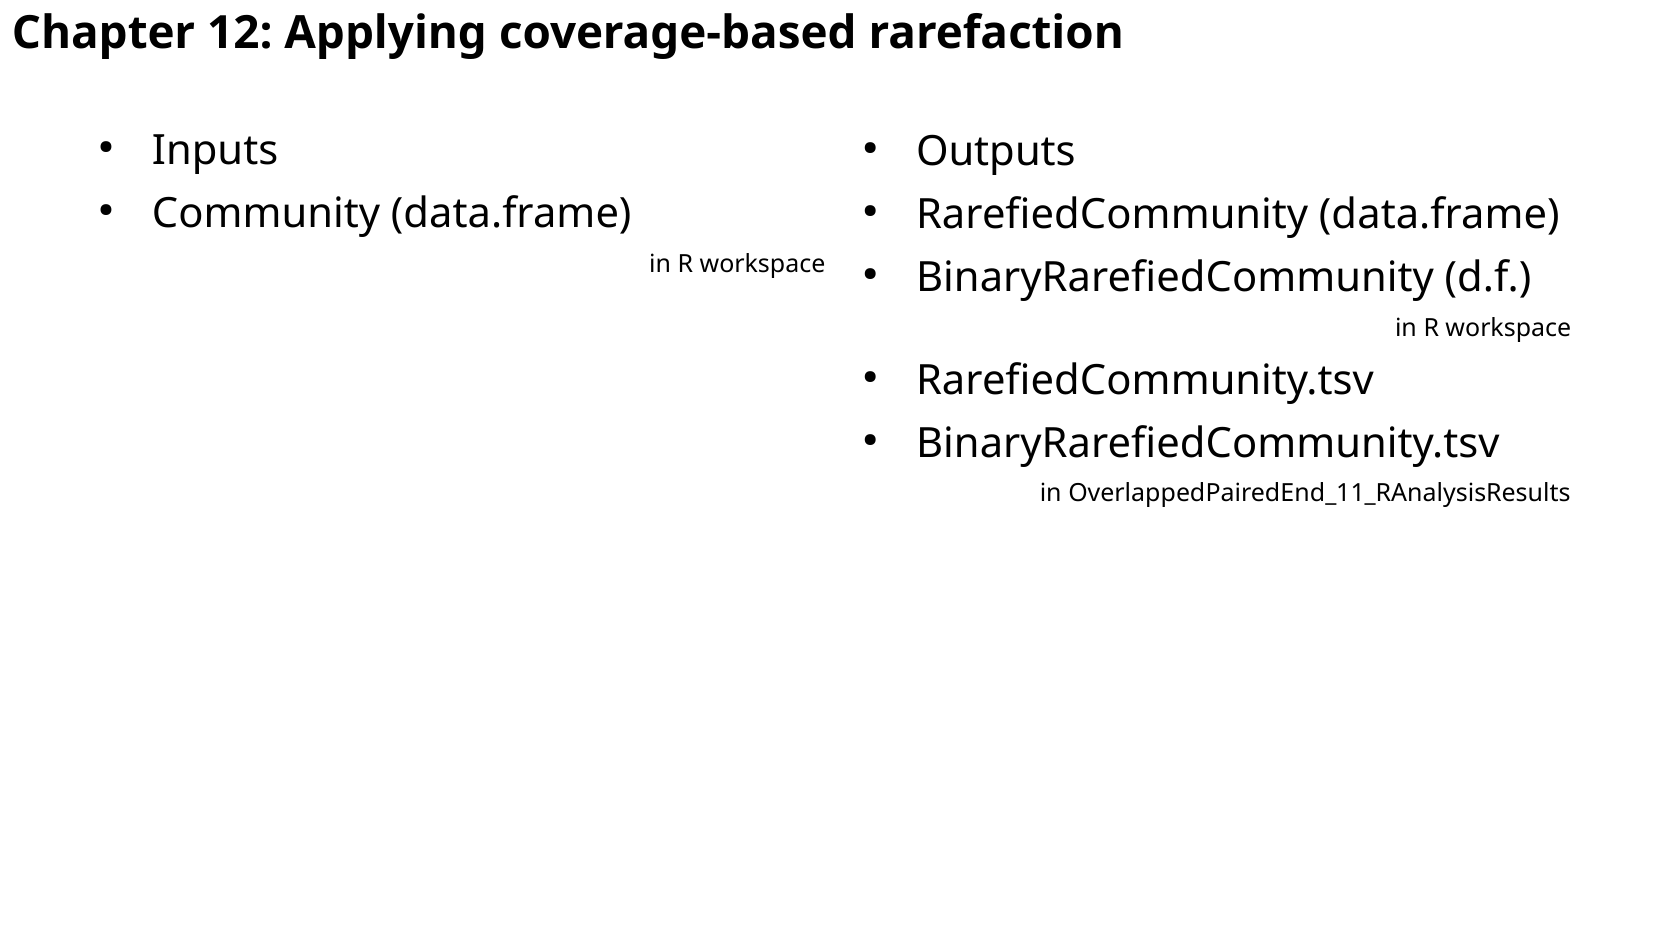

# Chapter 12: Applying coverage-based rarefaction
Inputs
Community (data.frame)
in R workspace
Outputs
RarefiedCommunity (data.frame)
BinaryRarefiedCommunity (d.f.)
in R workspace
RarefiedCommunity.tsv
BinaryRarefiedCommunity.tsv
in OverlappedPairedEnd_11_RAnalysisResults